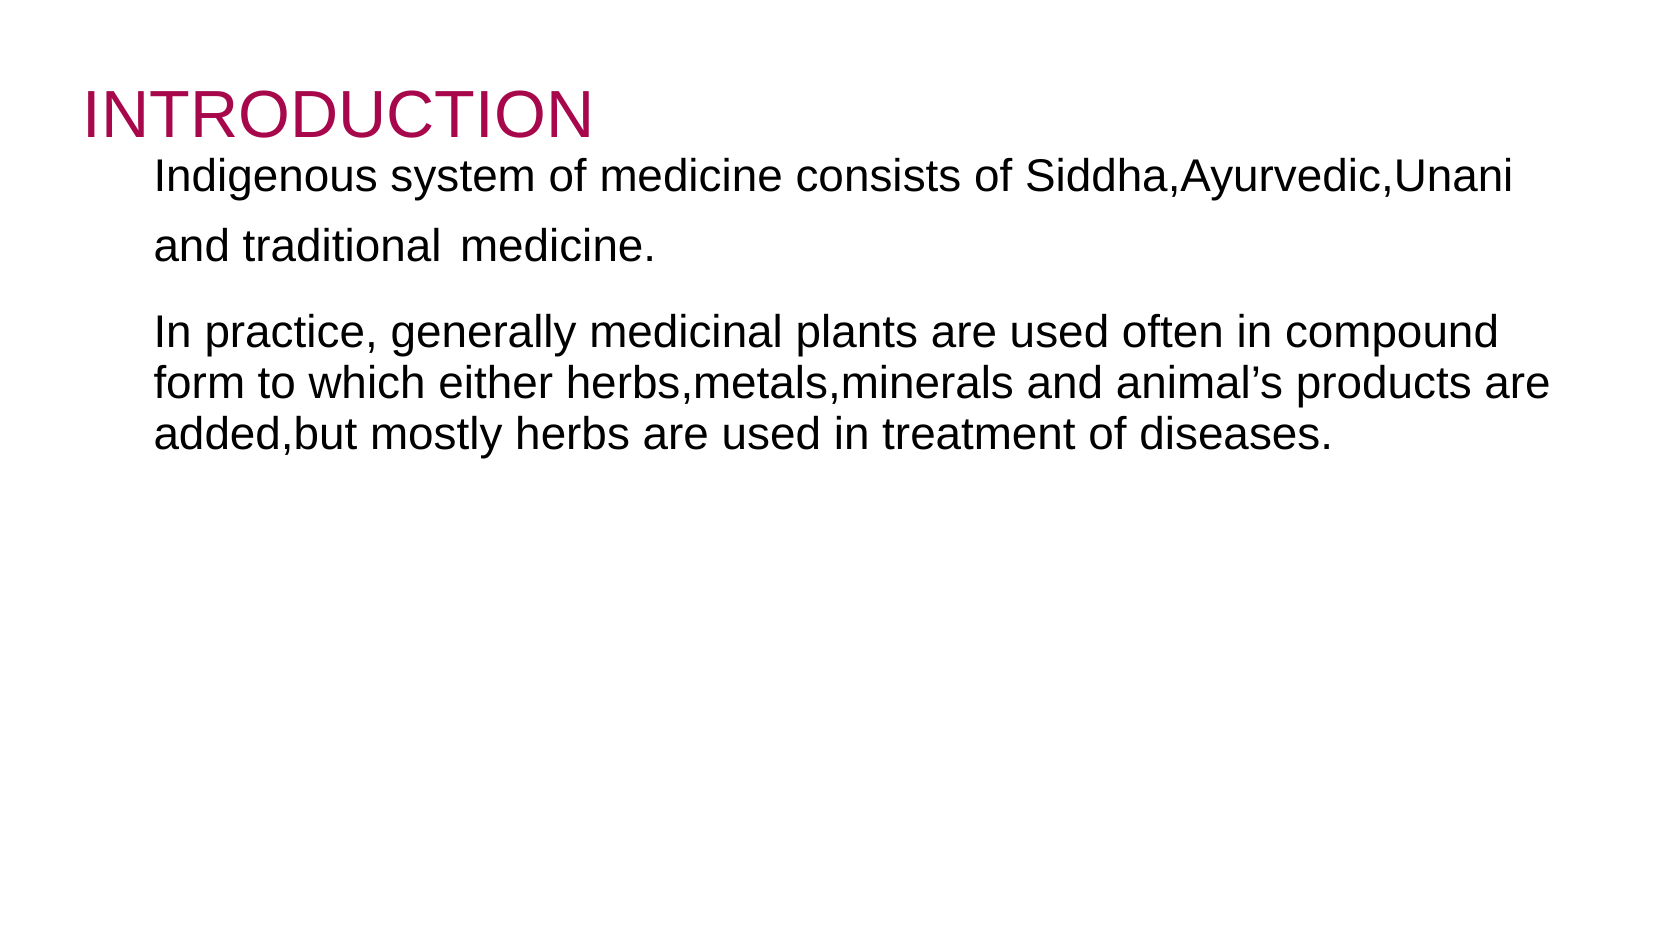

# INTRODUCTION
Indigenous system of medicine consists of Siddha,Ayurvedic,Unani and traditional medicine.
In practice, generally medicinal plants are used often in compound form to which either herbs,metals,minerals and animal’s products are added,but mostly herbs are used in treatment of diseases.